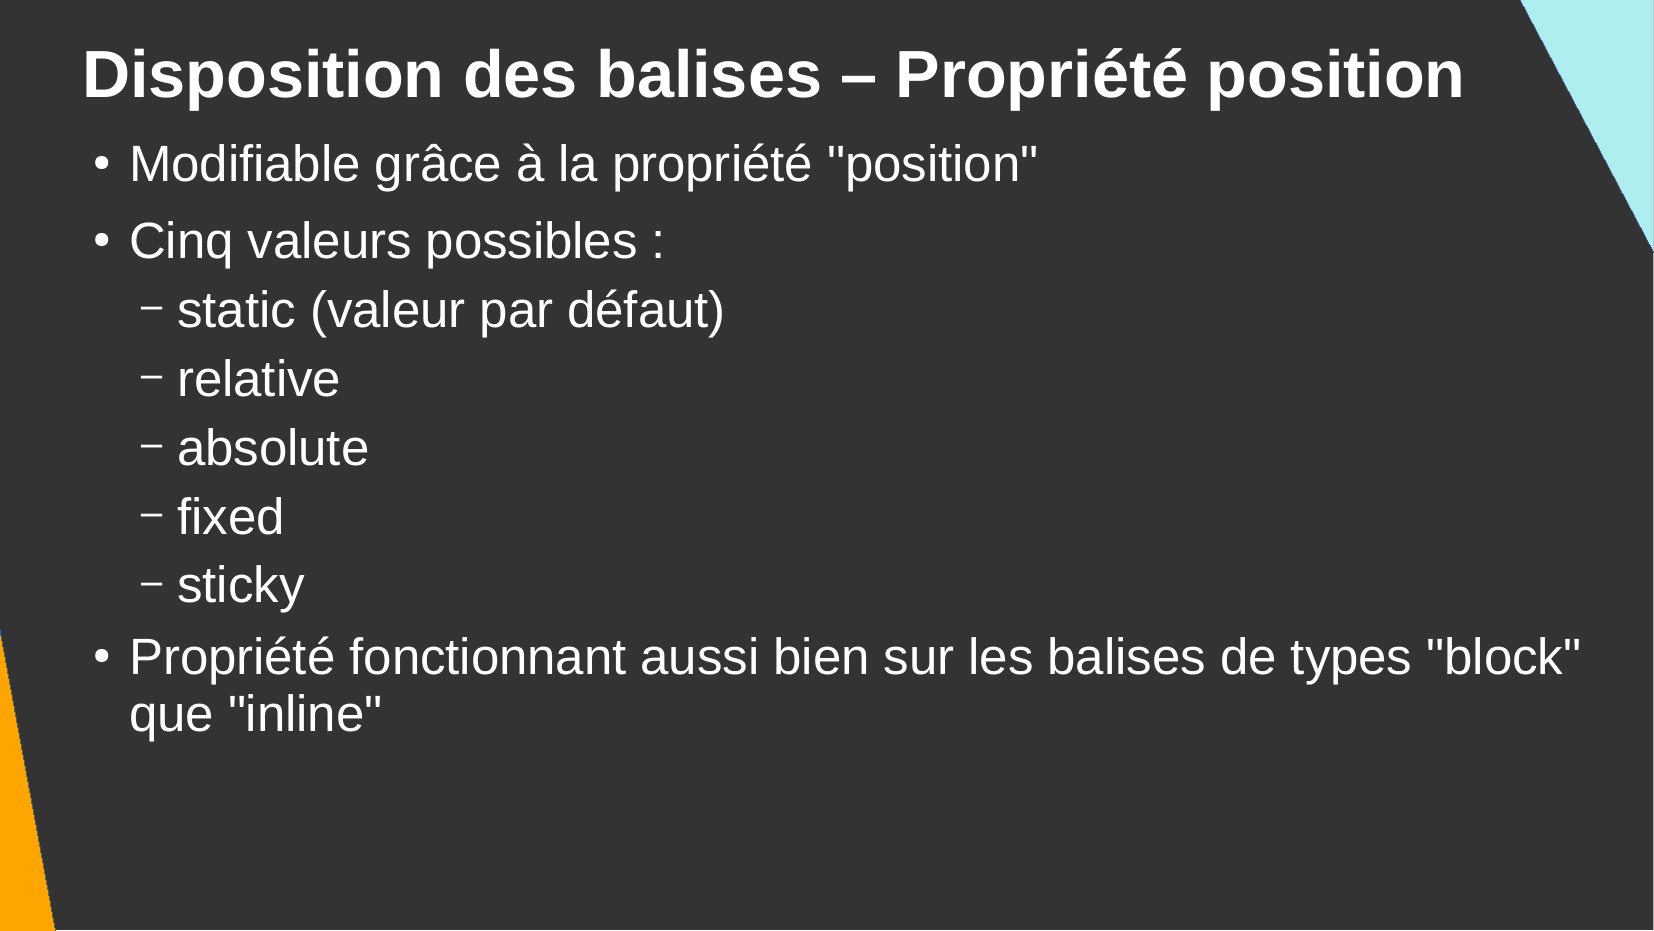

# Disposition des balises – Propriété position
Modifiable grâce à la propriété "position"
Cinq valeurs possibles :
static (valeur par défaut)
relative
absolute
fixed
sticky
Propriété fonctionnant aussi bien sur les balises de types "block" que "inline"